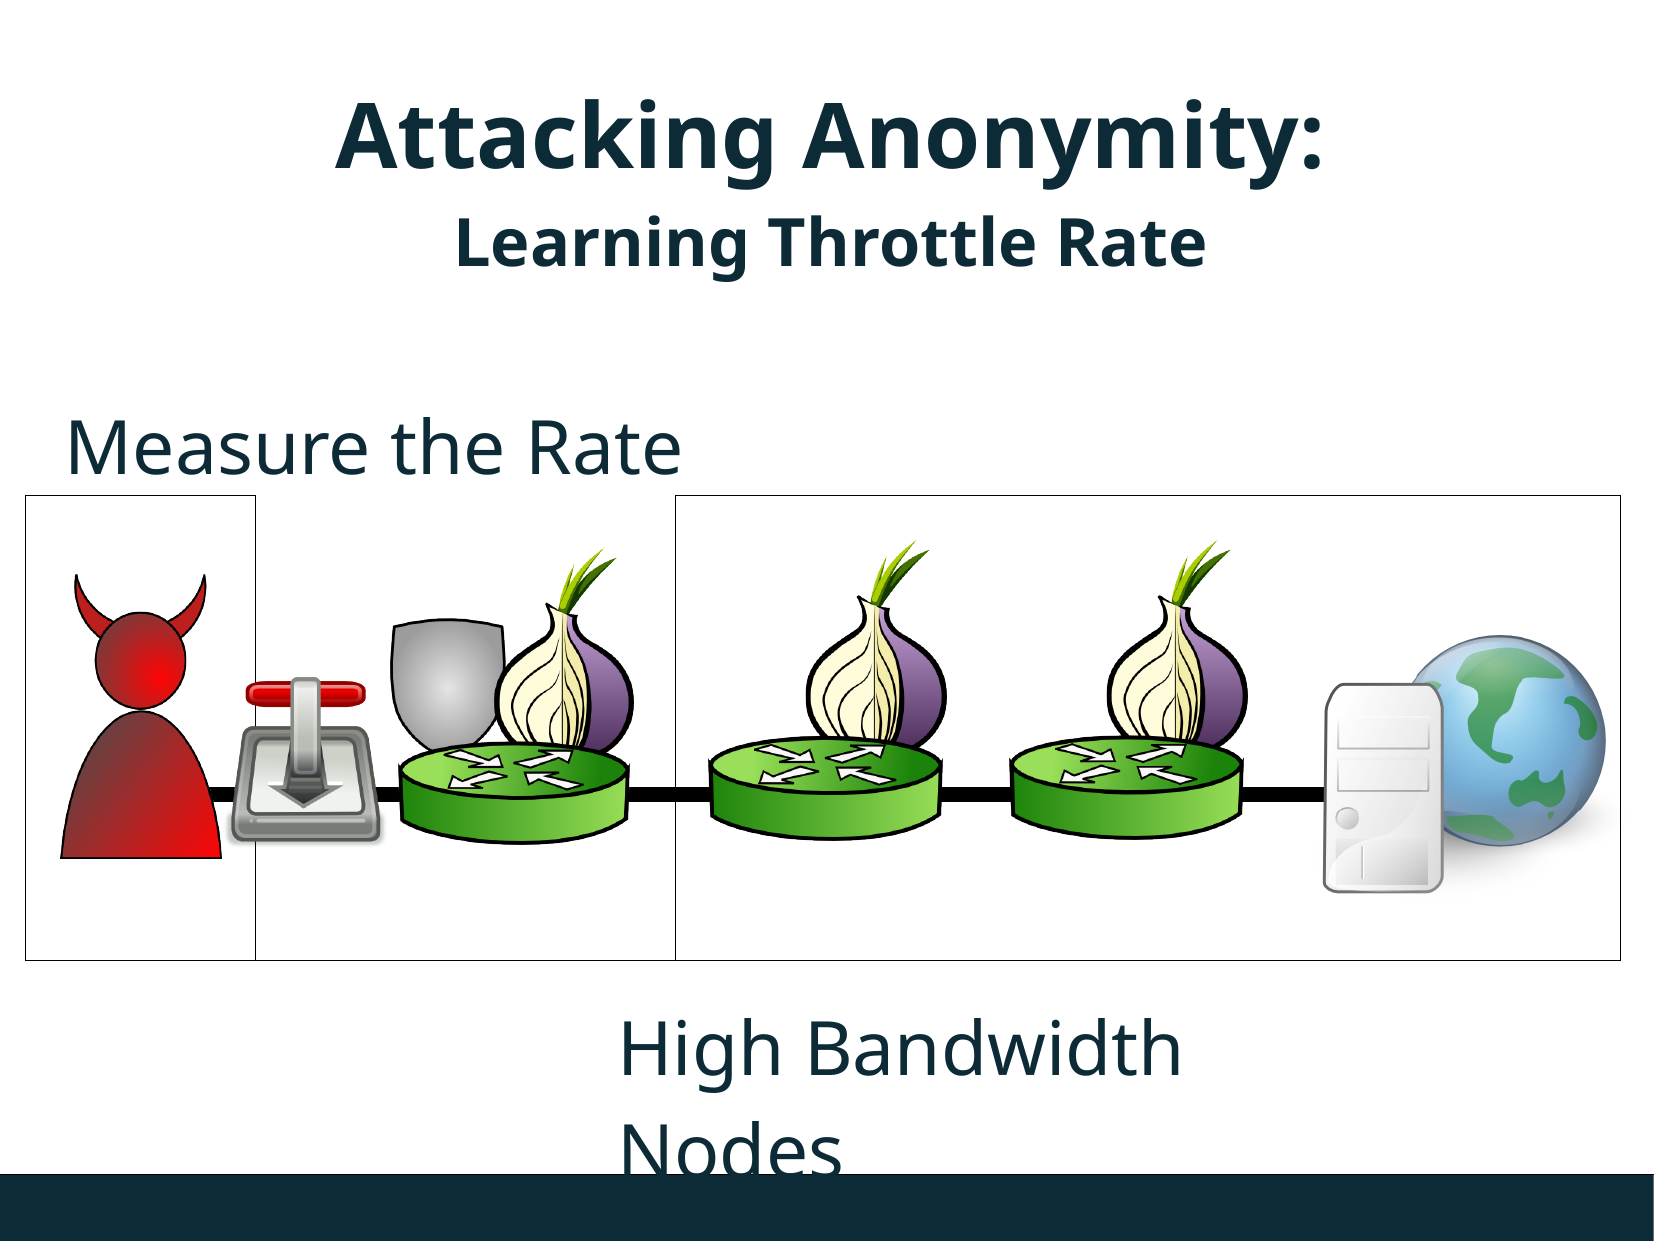

# Attacking Anonymity: Learning Throttle Rate
Measure the Rate
High Bandwidth Nodes